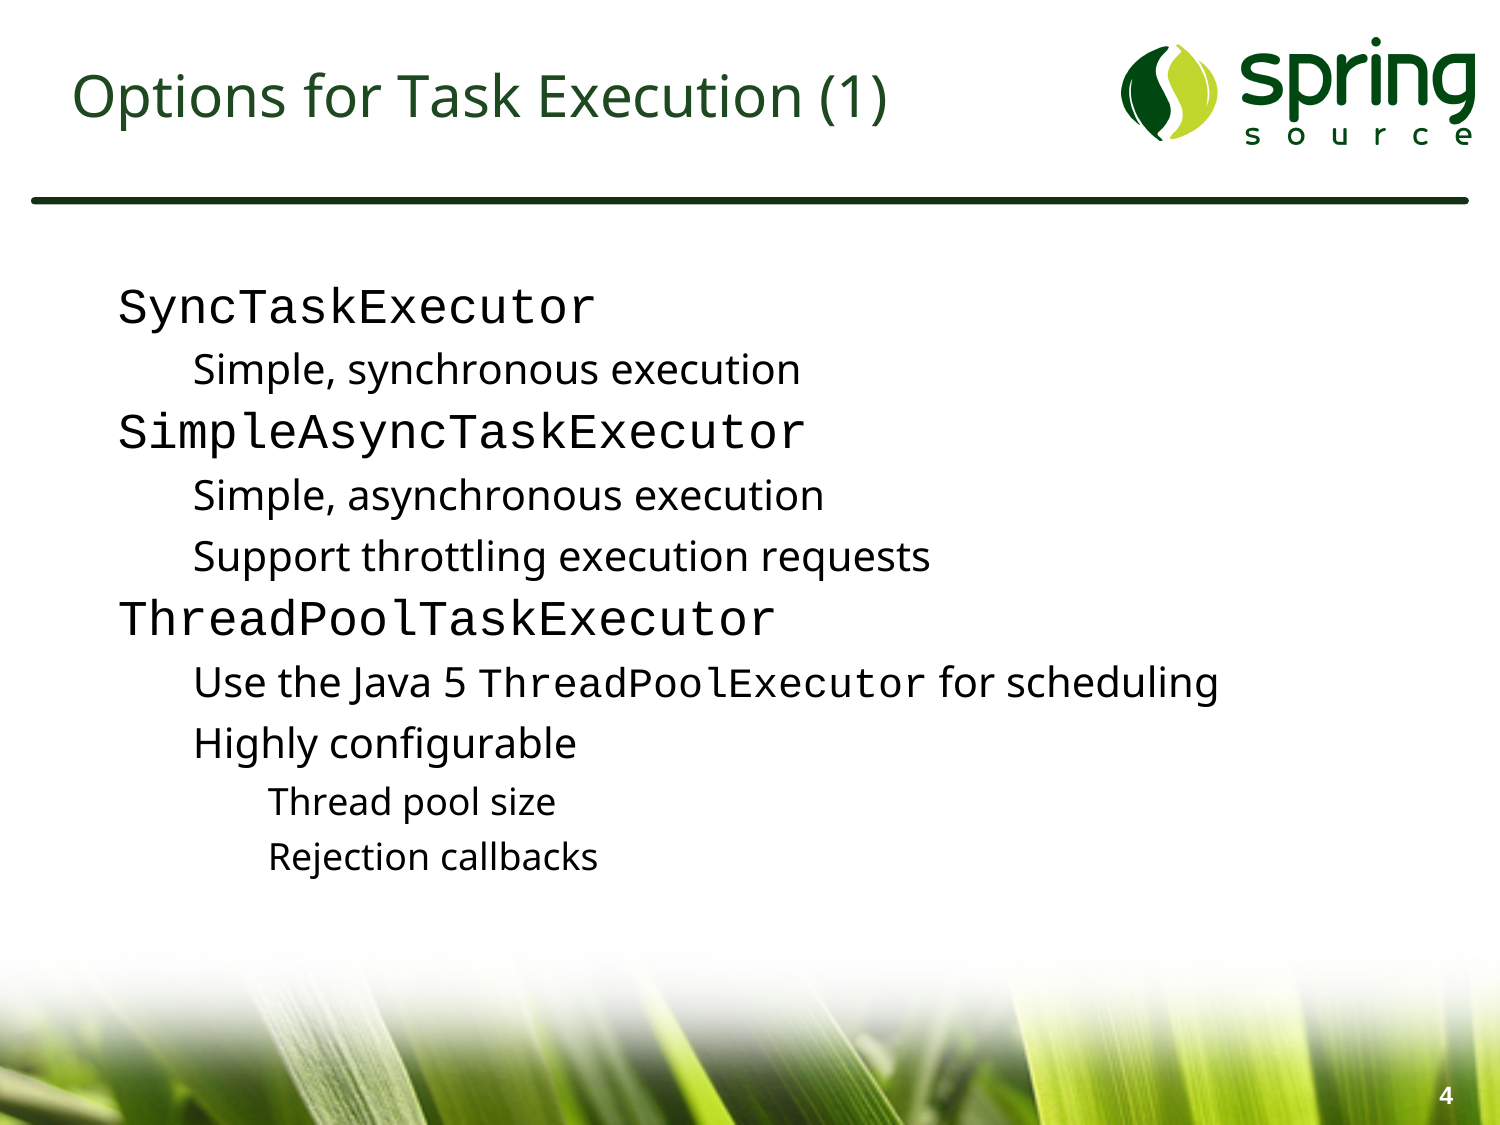

# Options for Task Execution (1)
SyncTaskExecutor
Simple, synchronous execution
SimpleAsyncTaskExecutor
Simple, asynchronous execution
Support throttling execution requests
ThreadPoolTaskExecutor
Use the Java 5 ThreadPoolExecutor for scheduling
Highly configurable
Thread pool size
Rejection callbacks